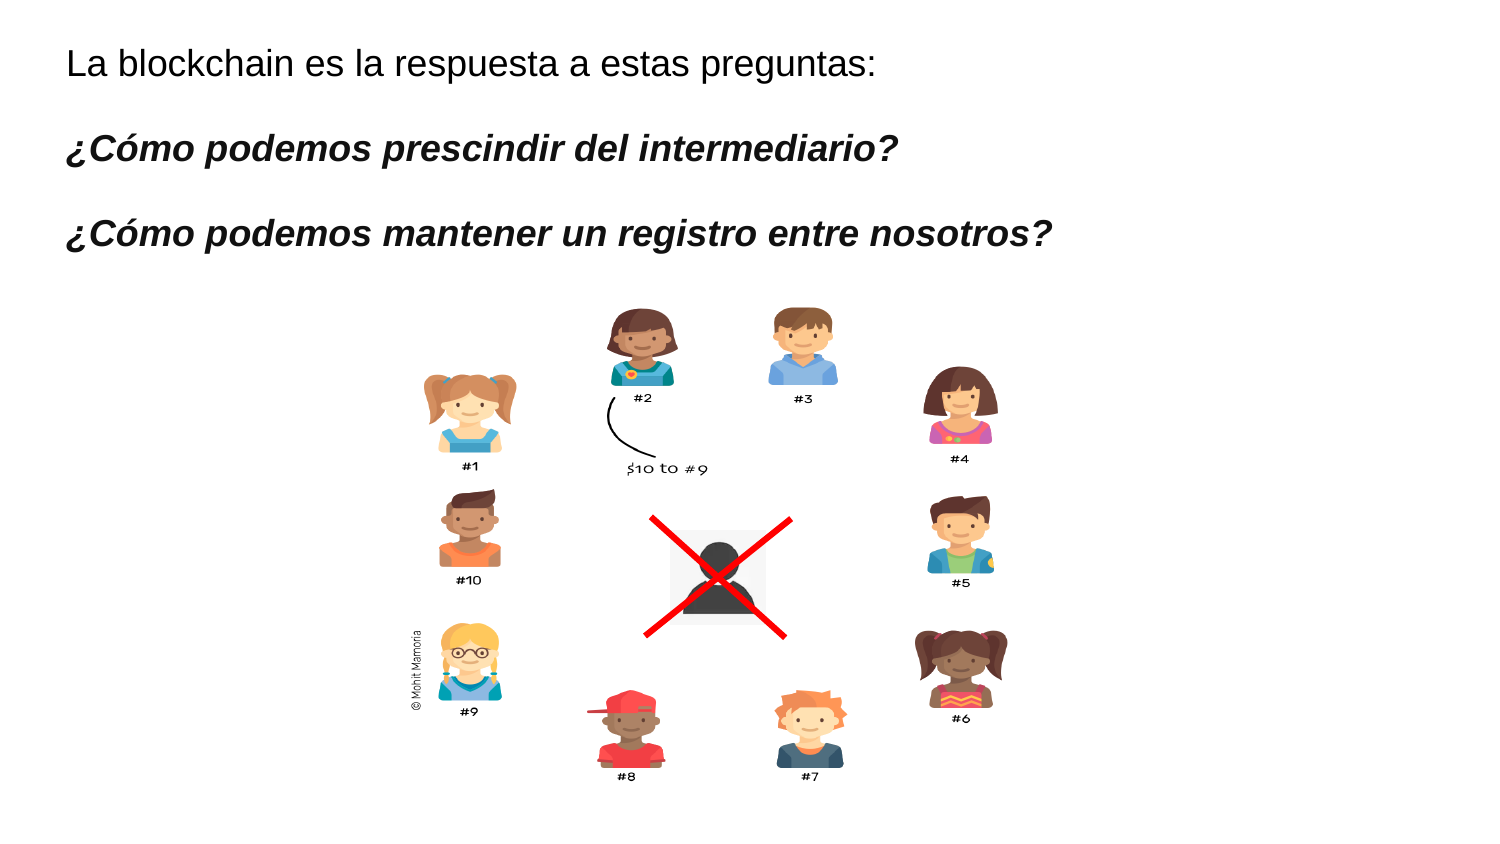

La blockchain es la respuesta a estas preguntas:
¿Cómo podemos prescindir del intermediario?
¿Cómo podemos mantener un registro entre nosotros?
#